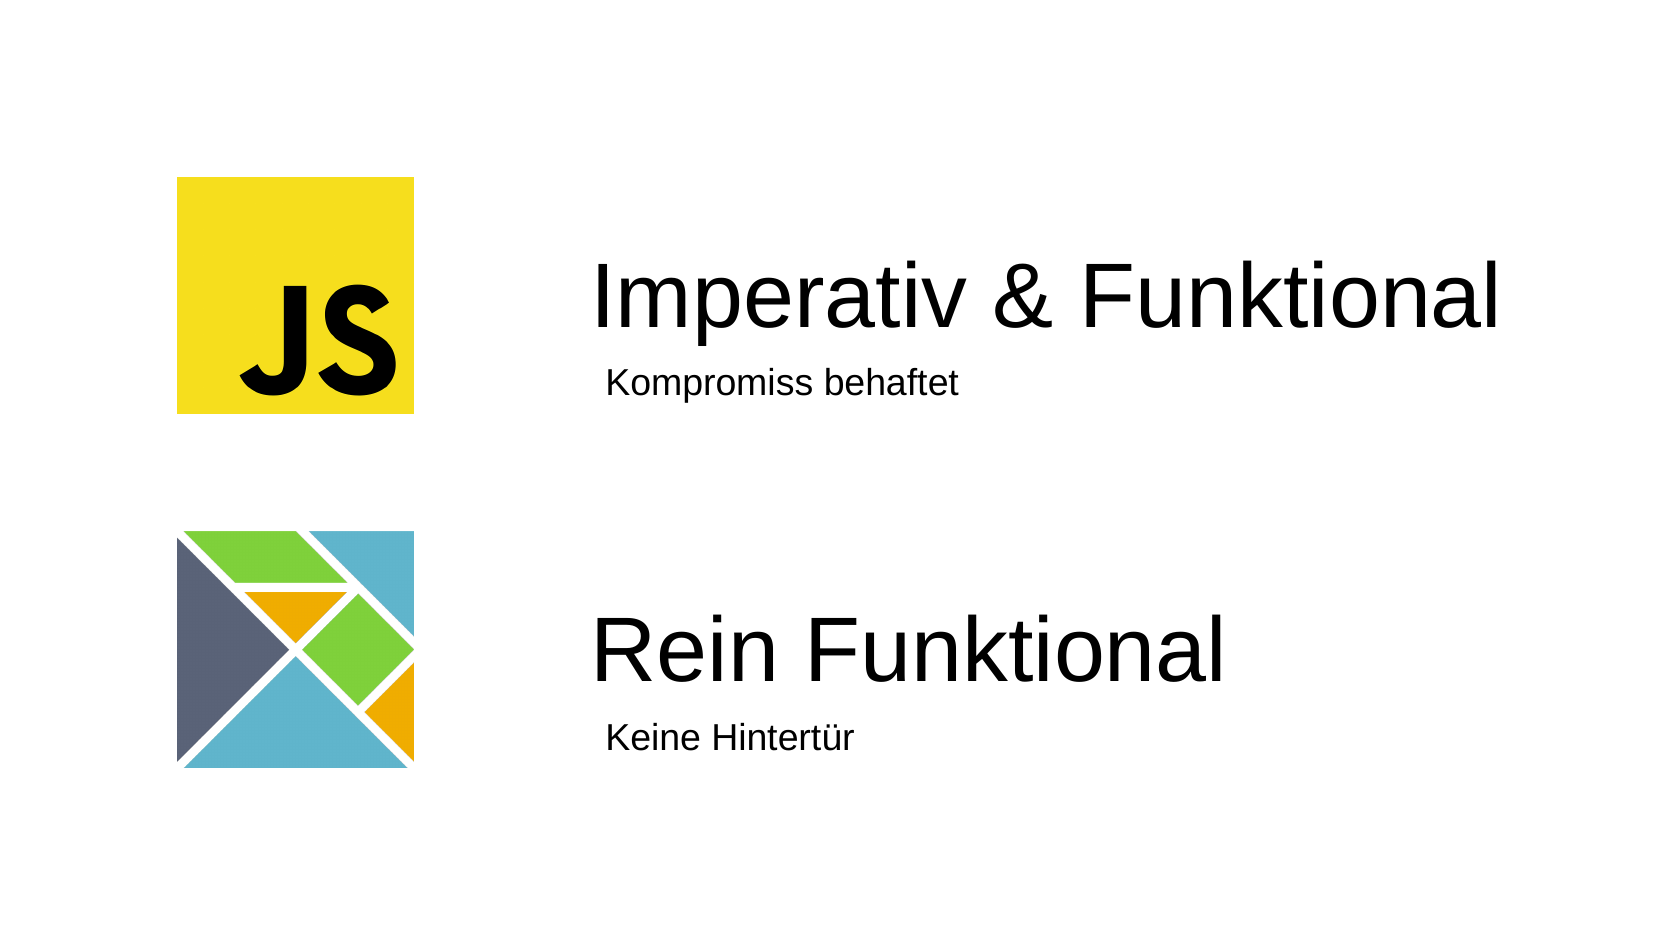

# Imperativ & Funktional
Kompromiss behaftet
Rein Funktional
Keine Hintertür